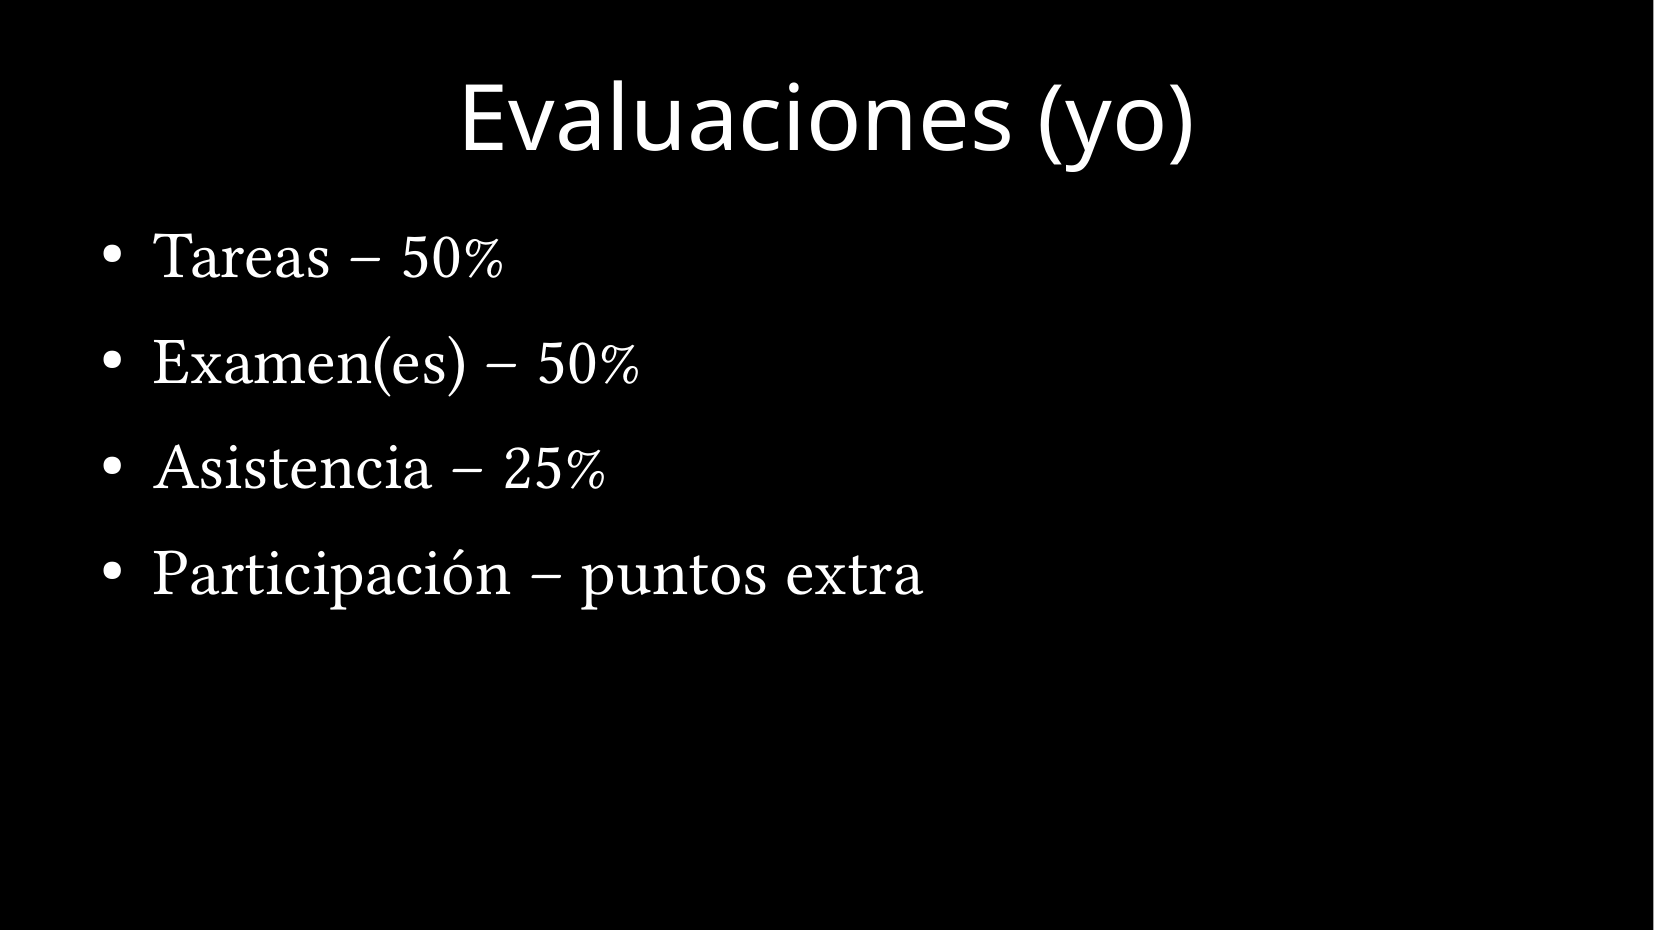

# Evaluaciones (yo)
Tareas – 50%
Examen(es) – 50%
Asistencia – 25%
Participación – puntos extra